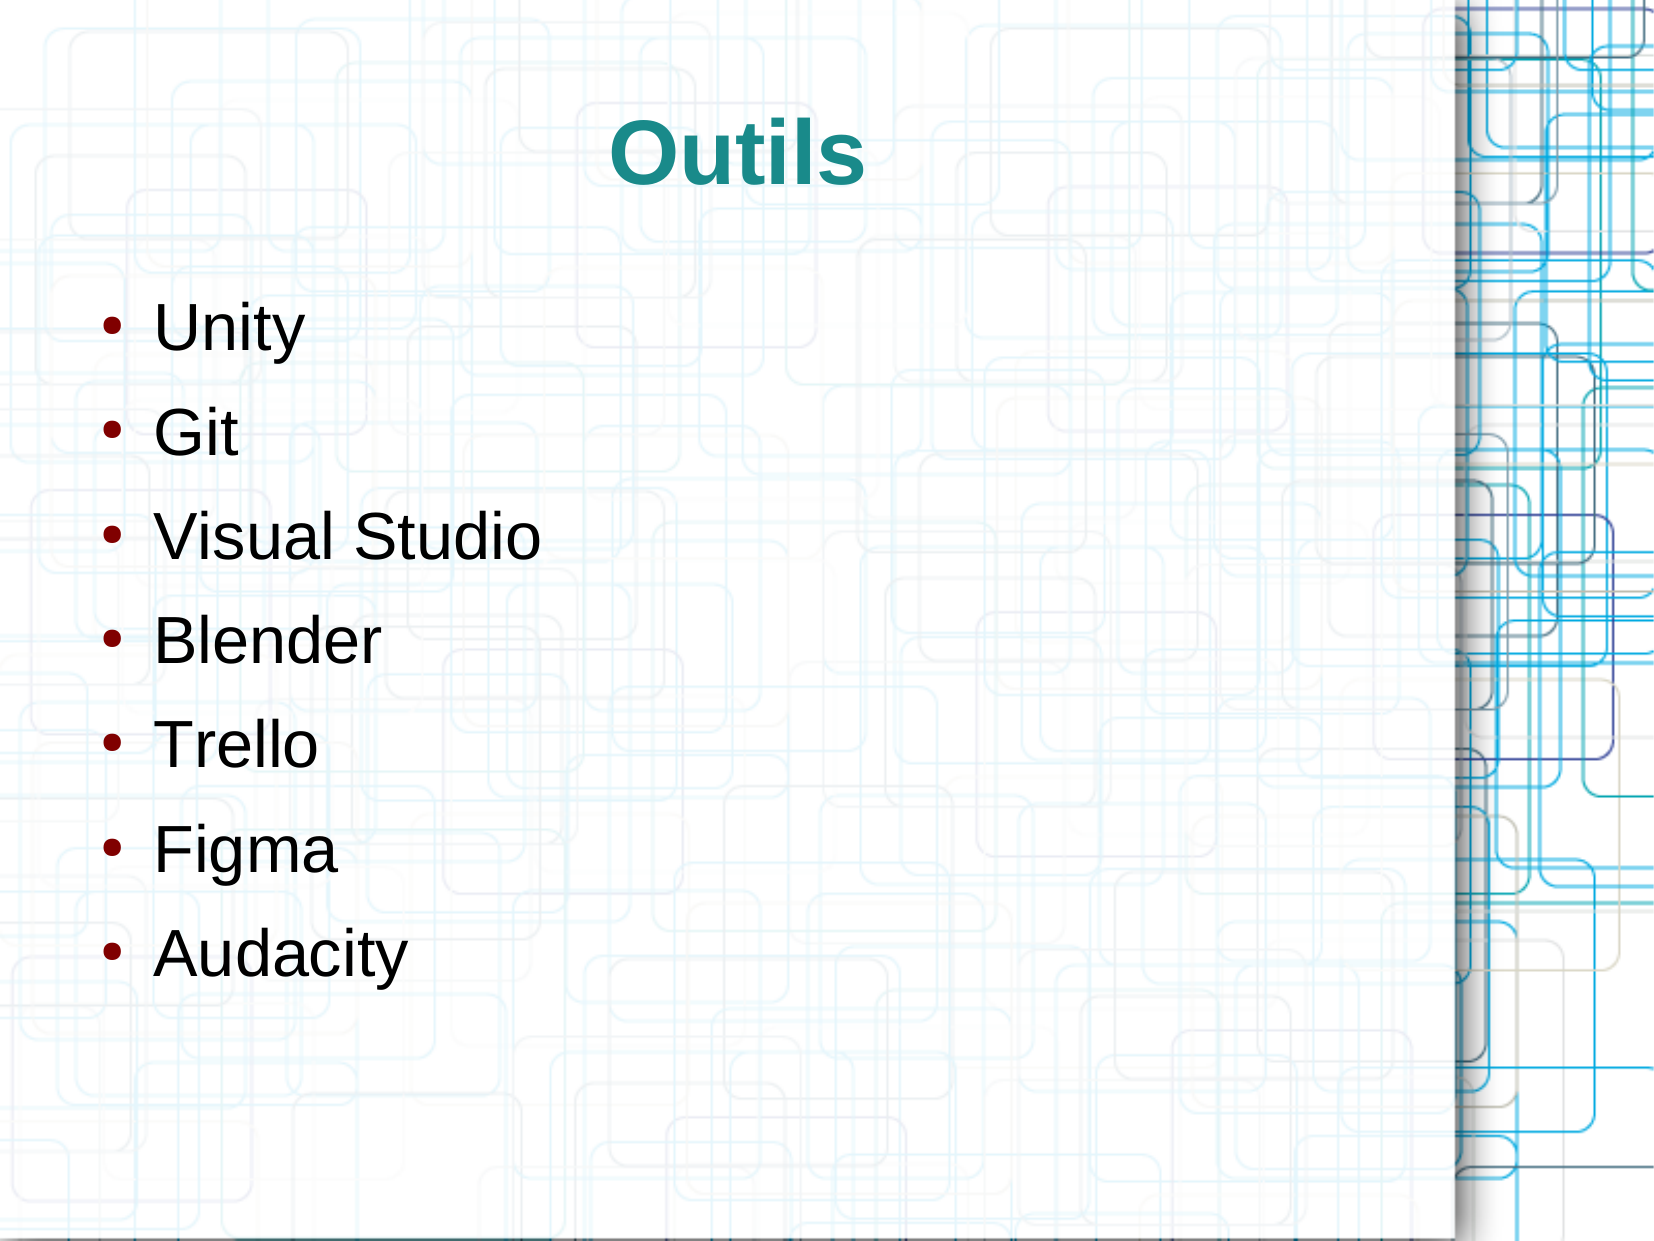

# Outils
Unity
Git
Visual Studio
Blender
Trello
Figma
Audacity